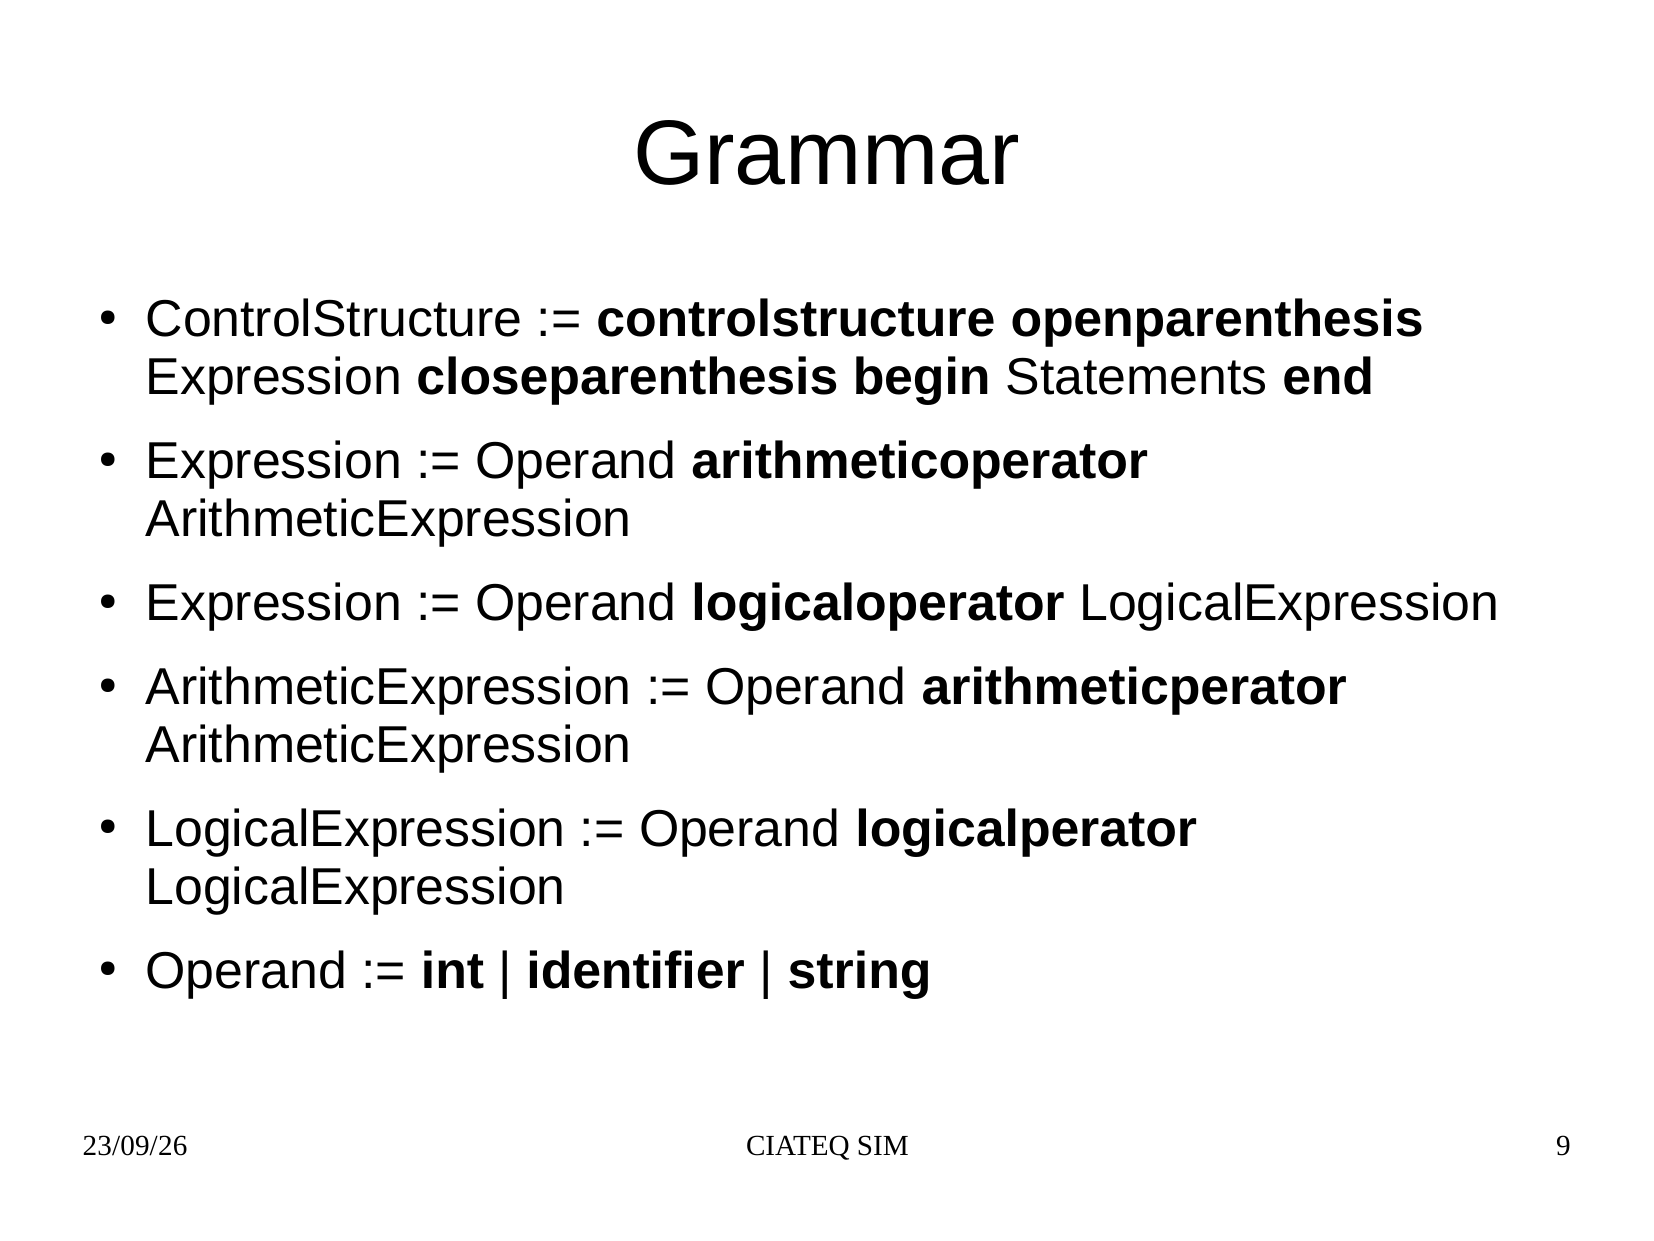

# Grammar
ControlStructure := controlstructure openparenthesis Expression closeparenthesis begin Statements end
Expression := Operand arithmeticoperator ArithmeticExpression
Expression := Operand logicaloperator LogicalExpression
ArithmeticExpression := Operand arithmeticperator ArithmeticExpression
LogicalExpression := Operand logicalperator LogicalExpression
Operand := int | identifier | string
CIATEQ SIM
9